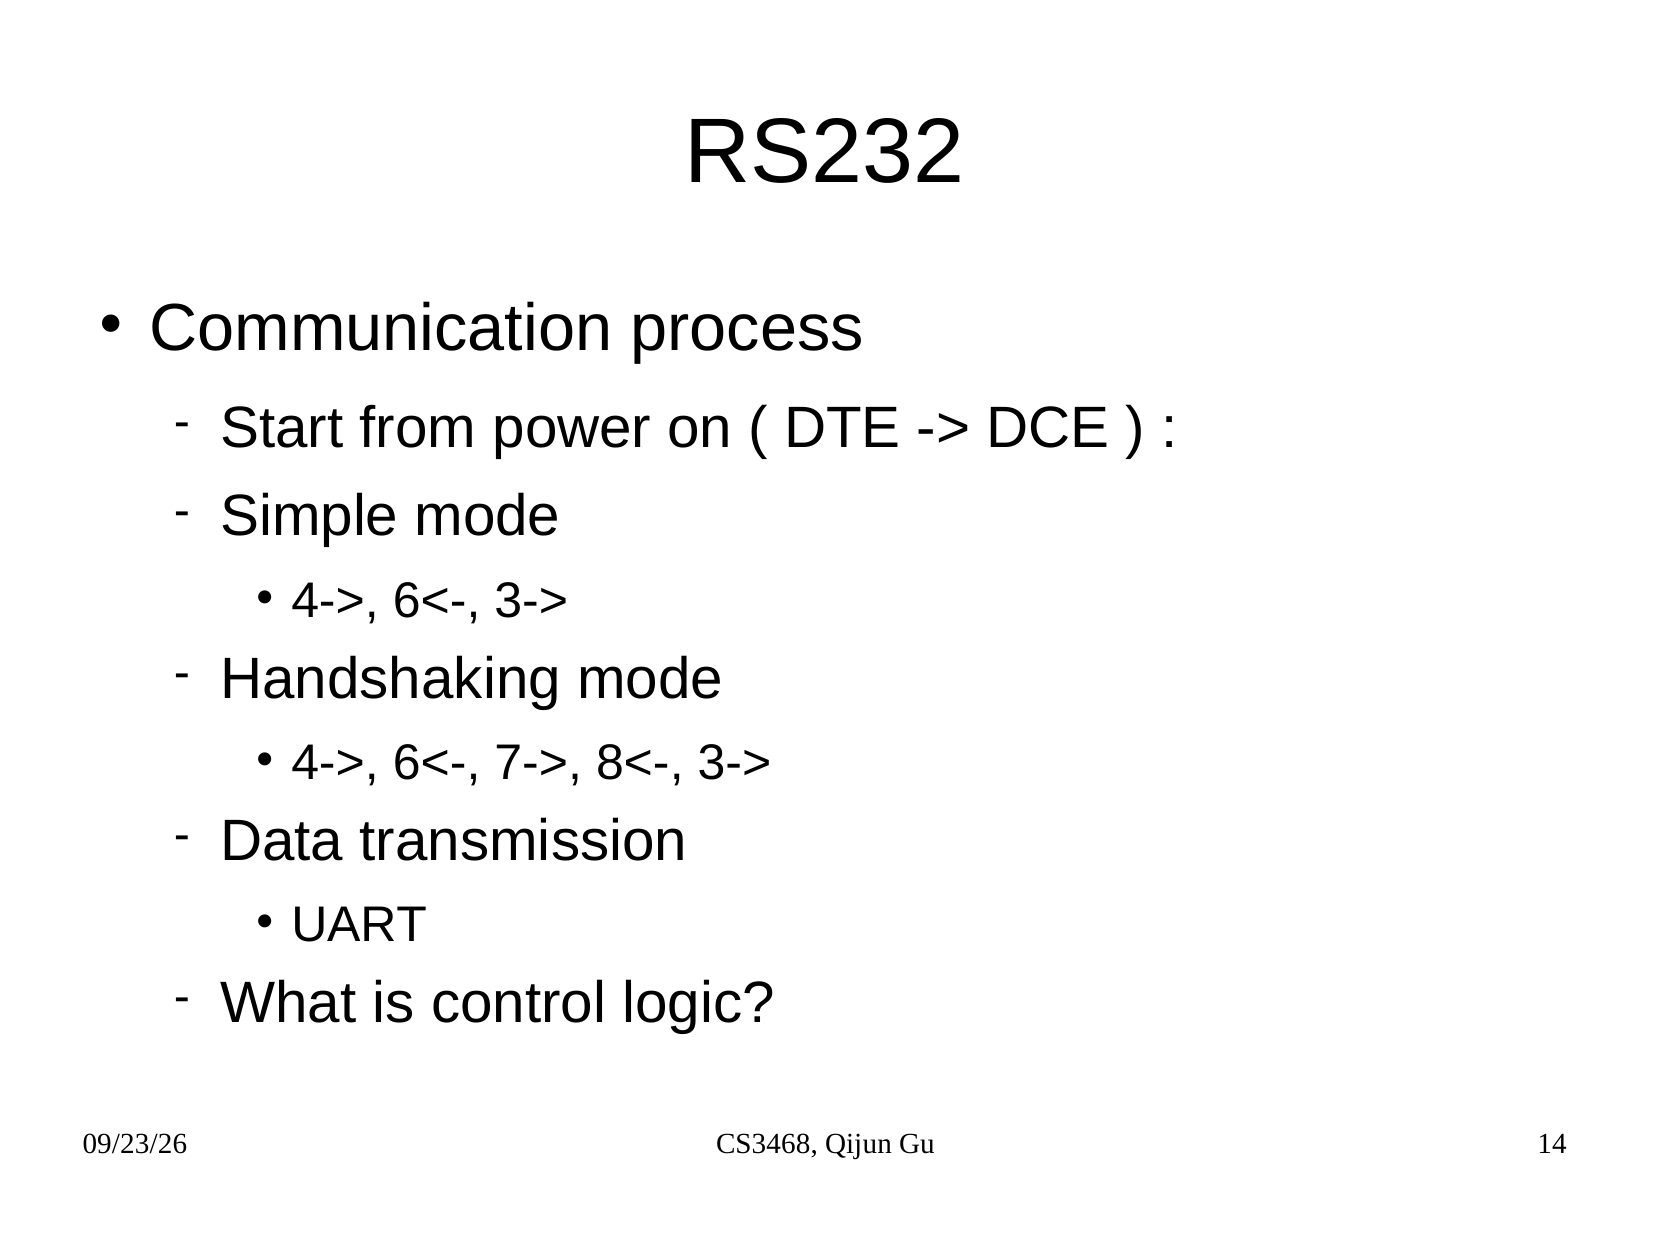

# RS232
Communication process
Start from power on ( DTE -> DCE ) :
Simple mode
4->, 6<-, 3->
Handshaking mode
4->, 6<-, 7->, 8<-, 3->
Data transmission
UART
What is control logic?
CS3468, Qijun Gu
14